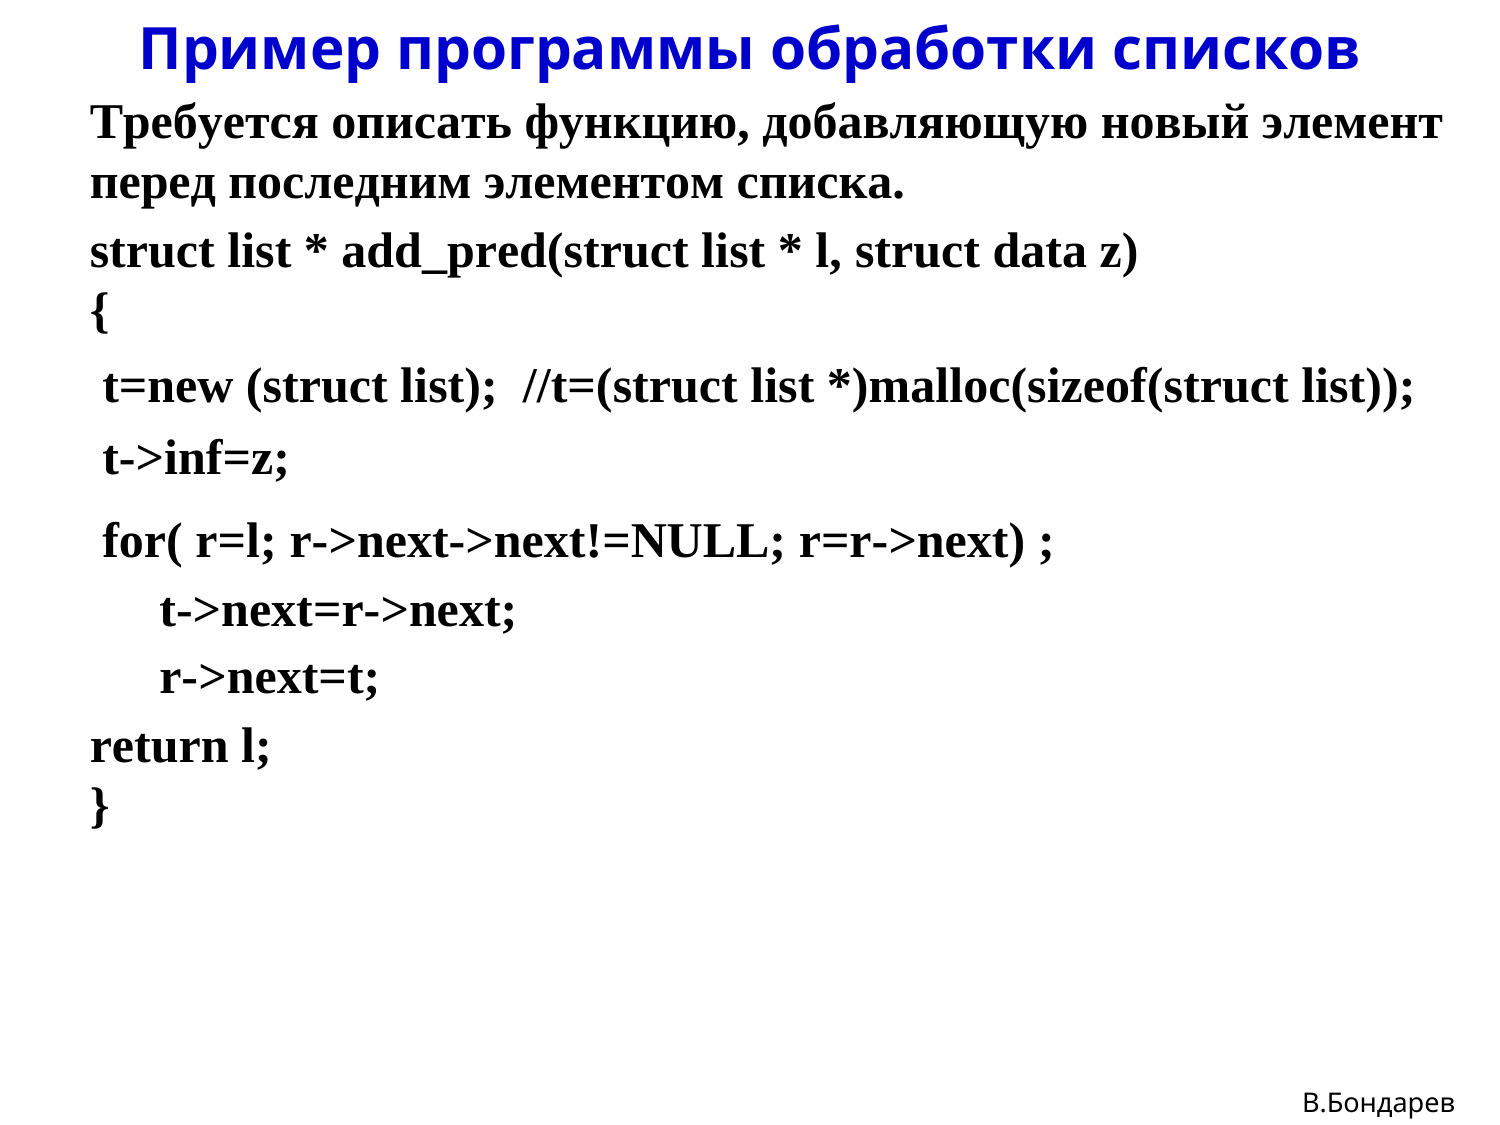

Пример программы обработки списков
	Требуется описать функцию, добавляющую новый элемент перед последним элементом списка.
	struct list * add_pred(struct list * l, struct data z)
	{
 t=new (struct list); //t=(struct list *)malloc(sizeof(struct list));
 t->inf=z;
 for( r=l; r->next->next!=NULL; r=r->next) ;
 t->next=r->next;
 r->next=t;
return l;
}